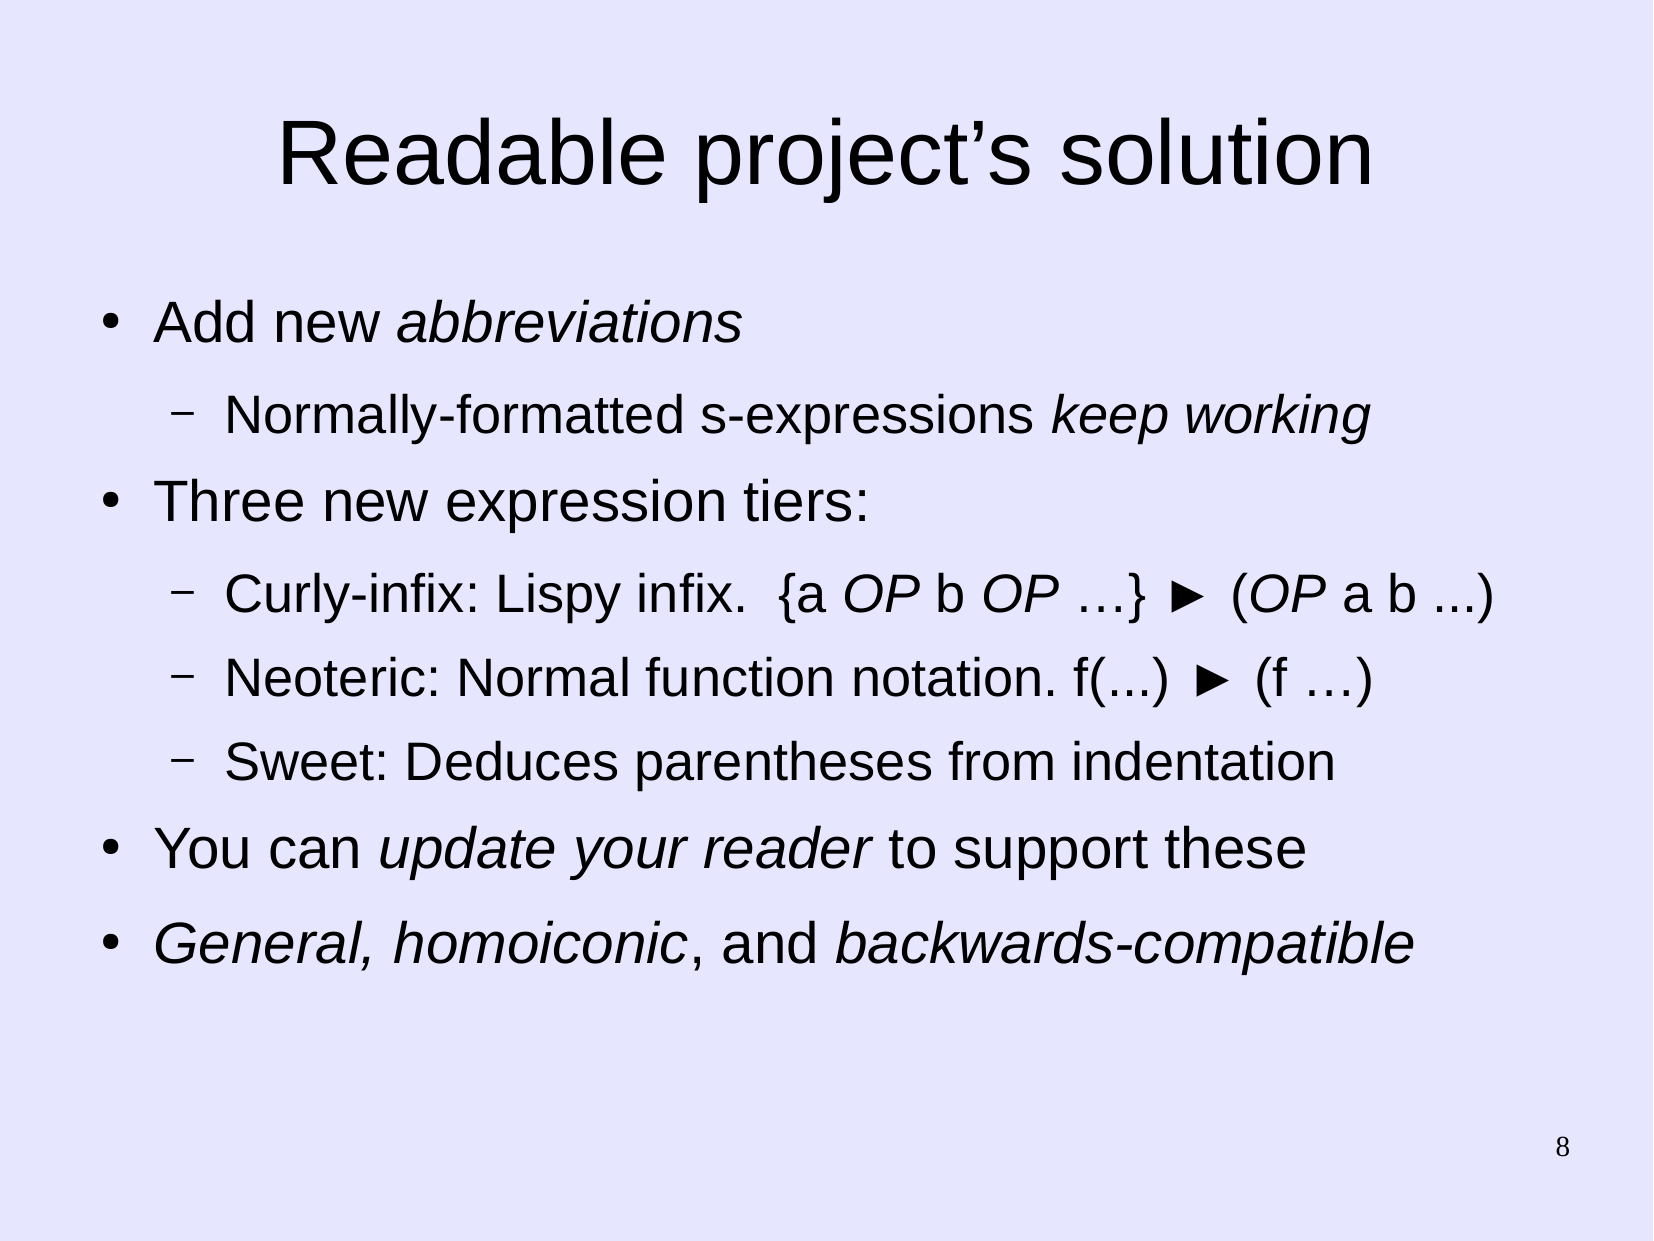

# Readable project’s solution
Add new abbreviations
Normally-formatted s-expressions keep working
Three new expression tiers:
Curly-infix: Lispy infix. {a OP b OP …} ► (OP a b ...)
Neoteric: Normal function notation. f(...) ► (f …)
Sweet: Deduces parentheses from indentation
You can update your reader to support these
General, homoiconic, and backwards-compatible
8